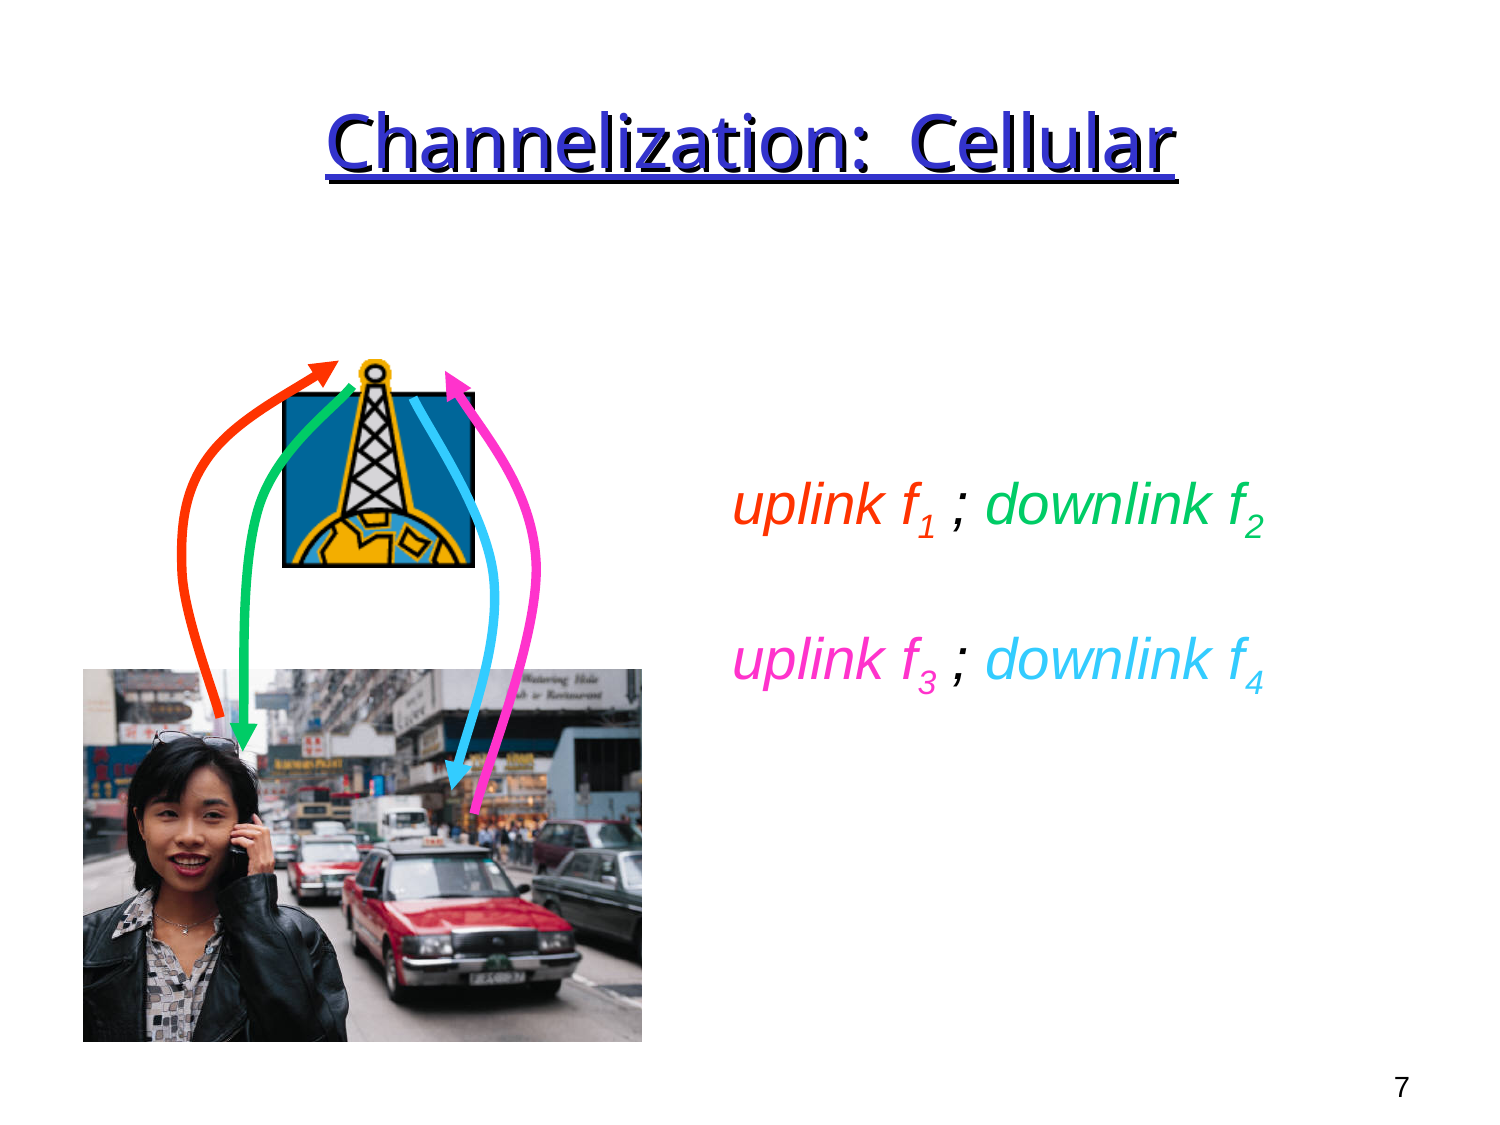

# Channelization: Cellular
uplink f1 ; downlink f2
uplink f3 ; downlink f4
7